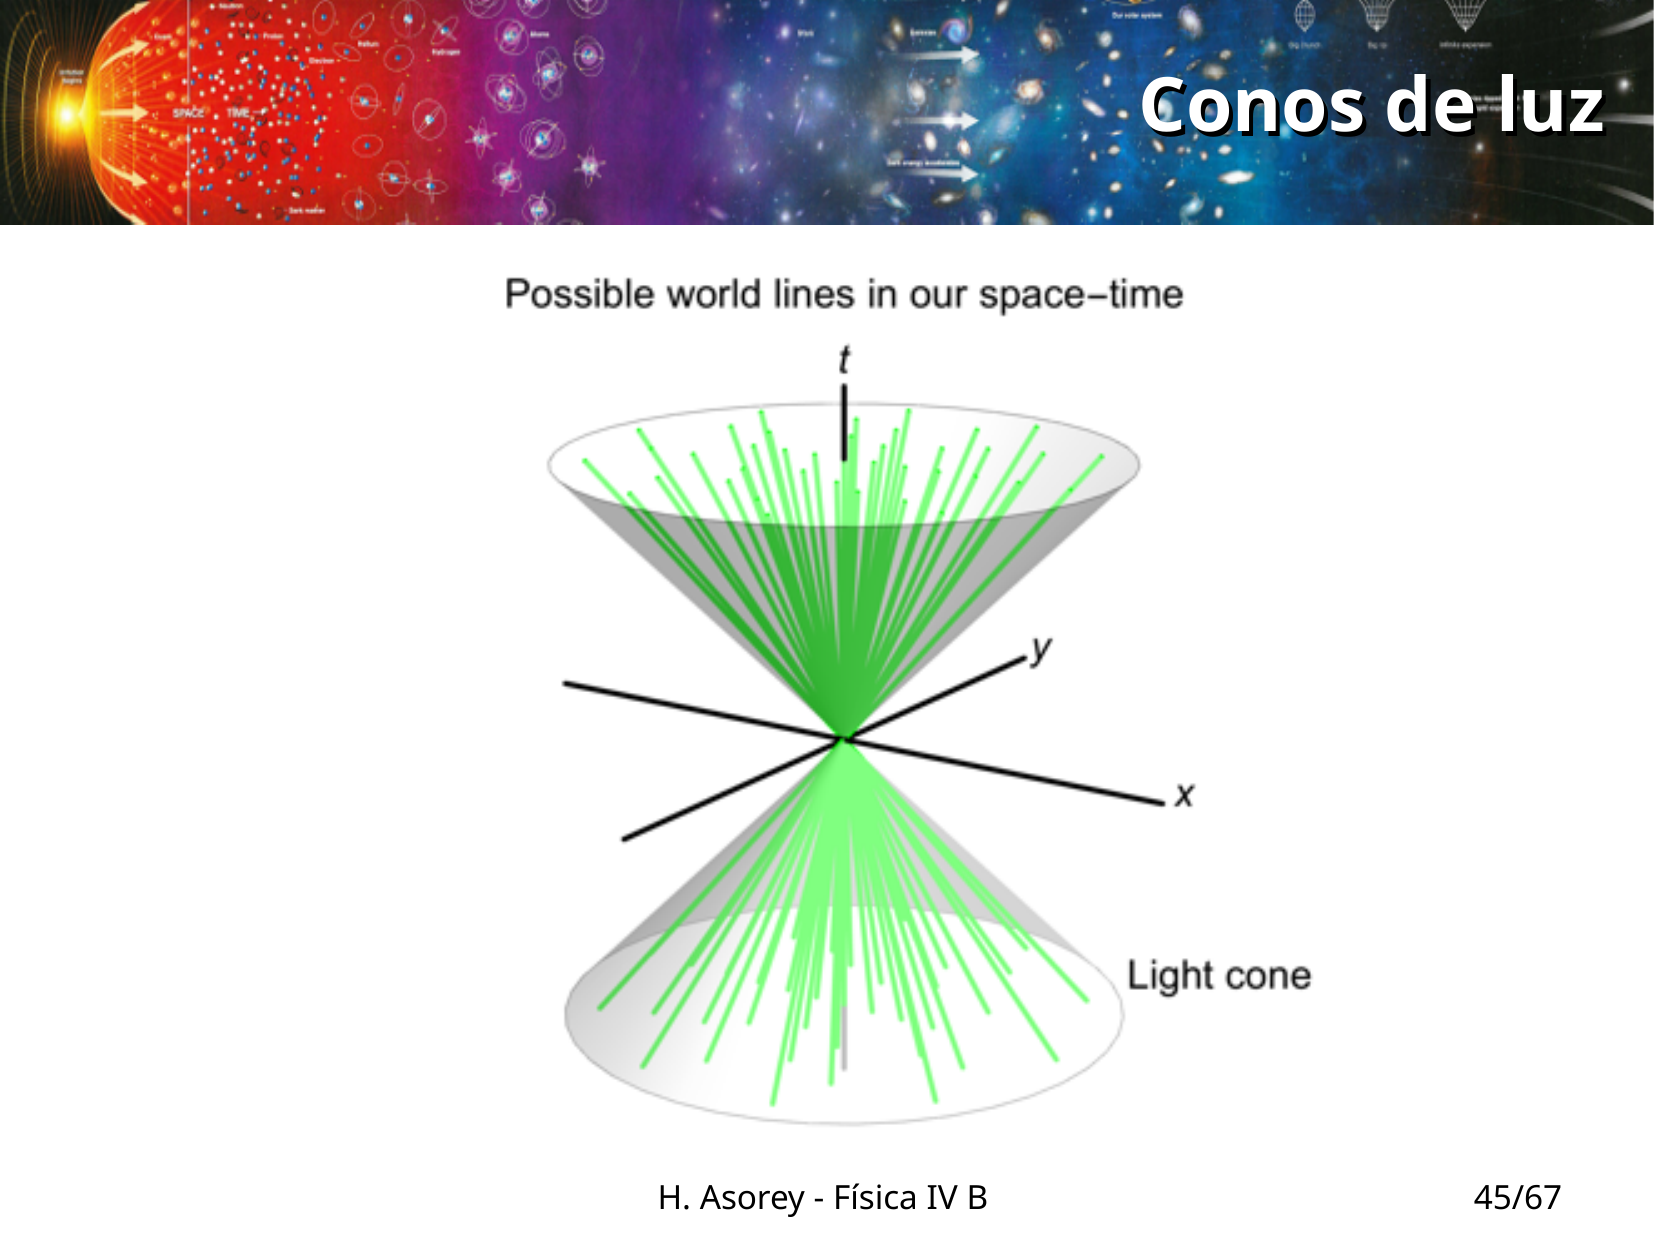

# Conos de luz
H. Asorey - Física IV B
45